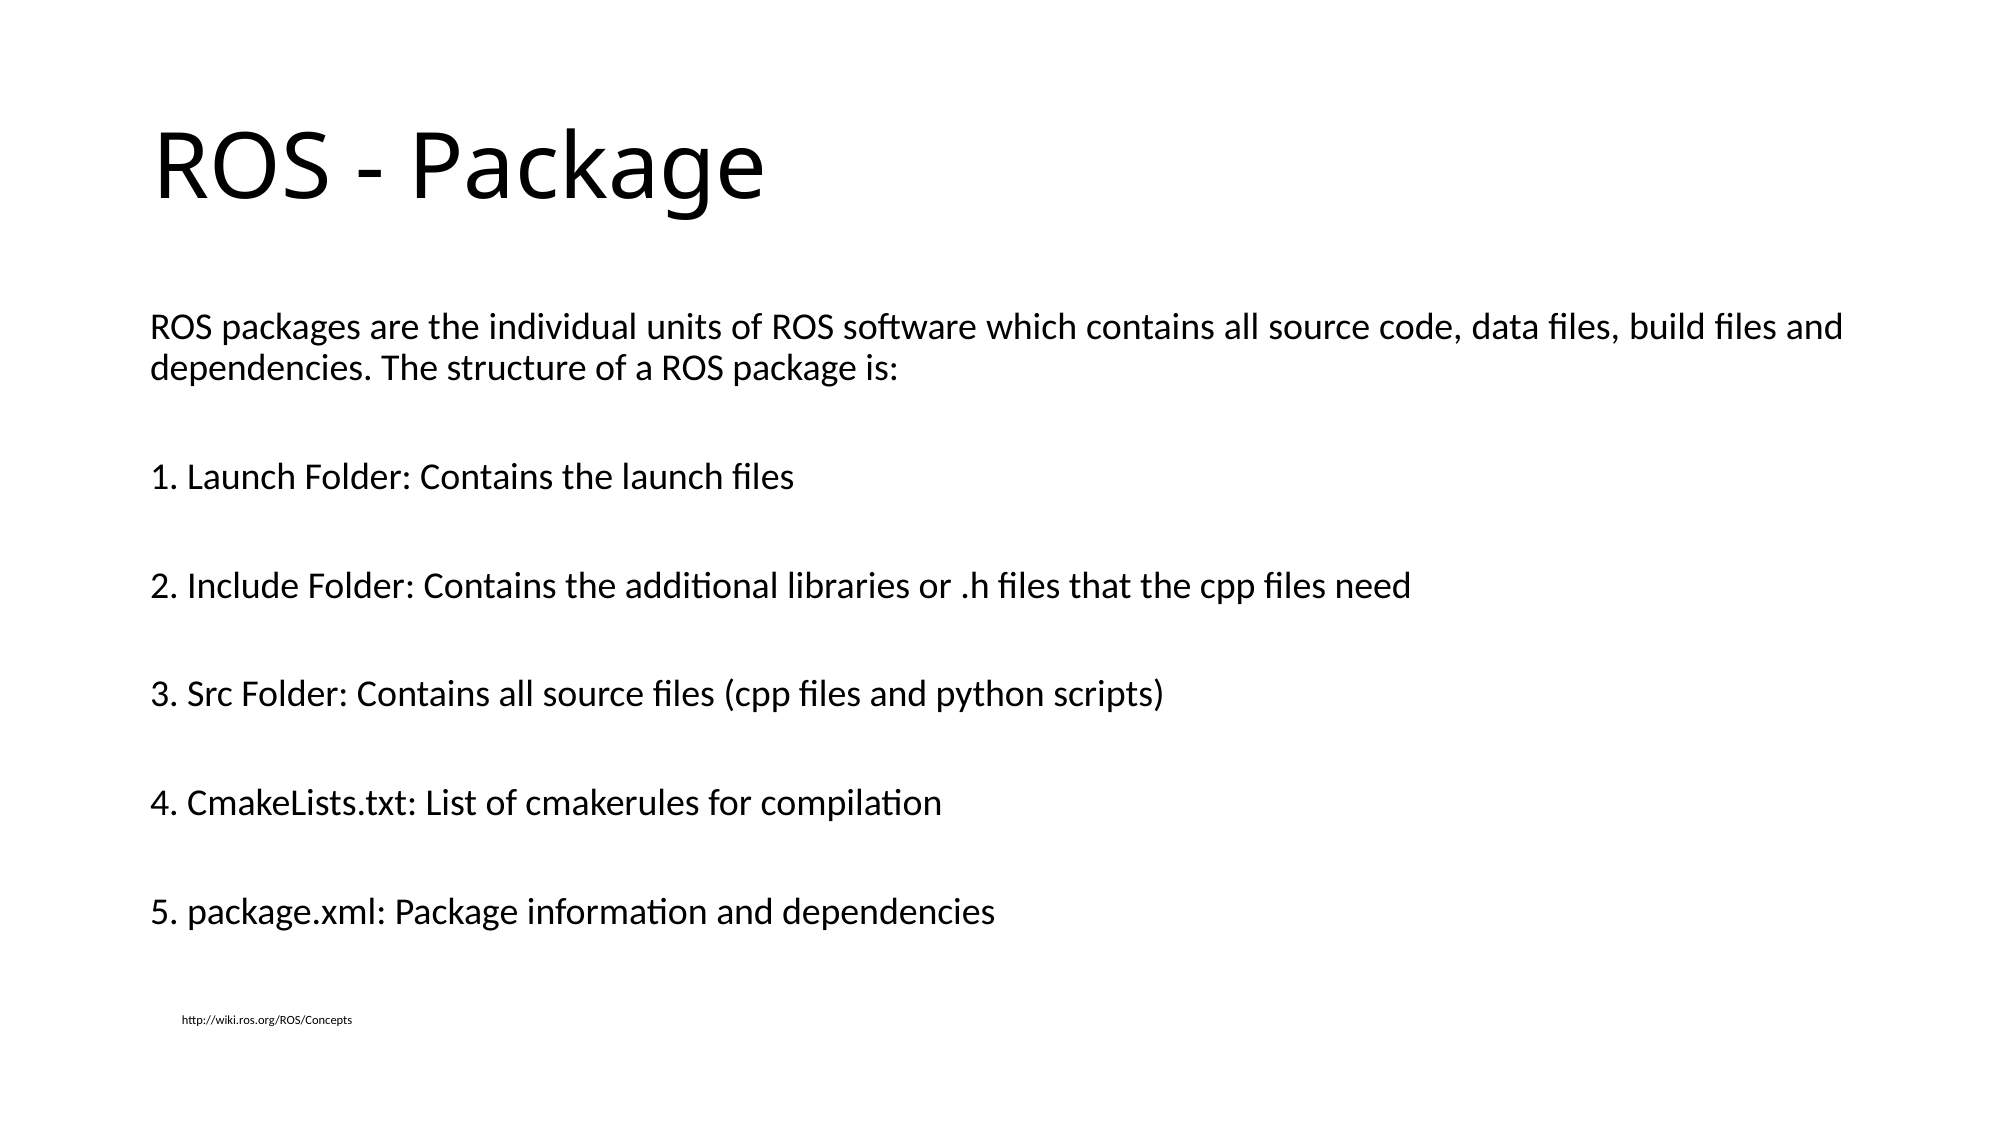

# ROS - Package
ROS packages are the individual units of ROS software which contains all source code, data files, build files and dependencies. The structure of a ROS package is:
1. Launch Folder: Contains the launch files
2. Include Folder: Contains the additional libraries or .h files that the cpp files need
3. Src Folder: Contains all source files (cpp files and python scripts)
4. CmakeLists.txt: List of cmakerules for compilation
5. package.xml: Package information and dependencies
http://wiki.ros.org/ROS/Concepts